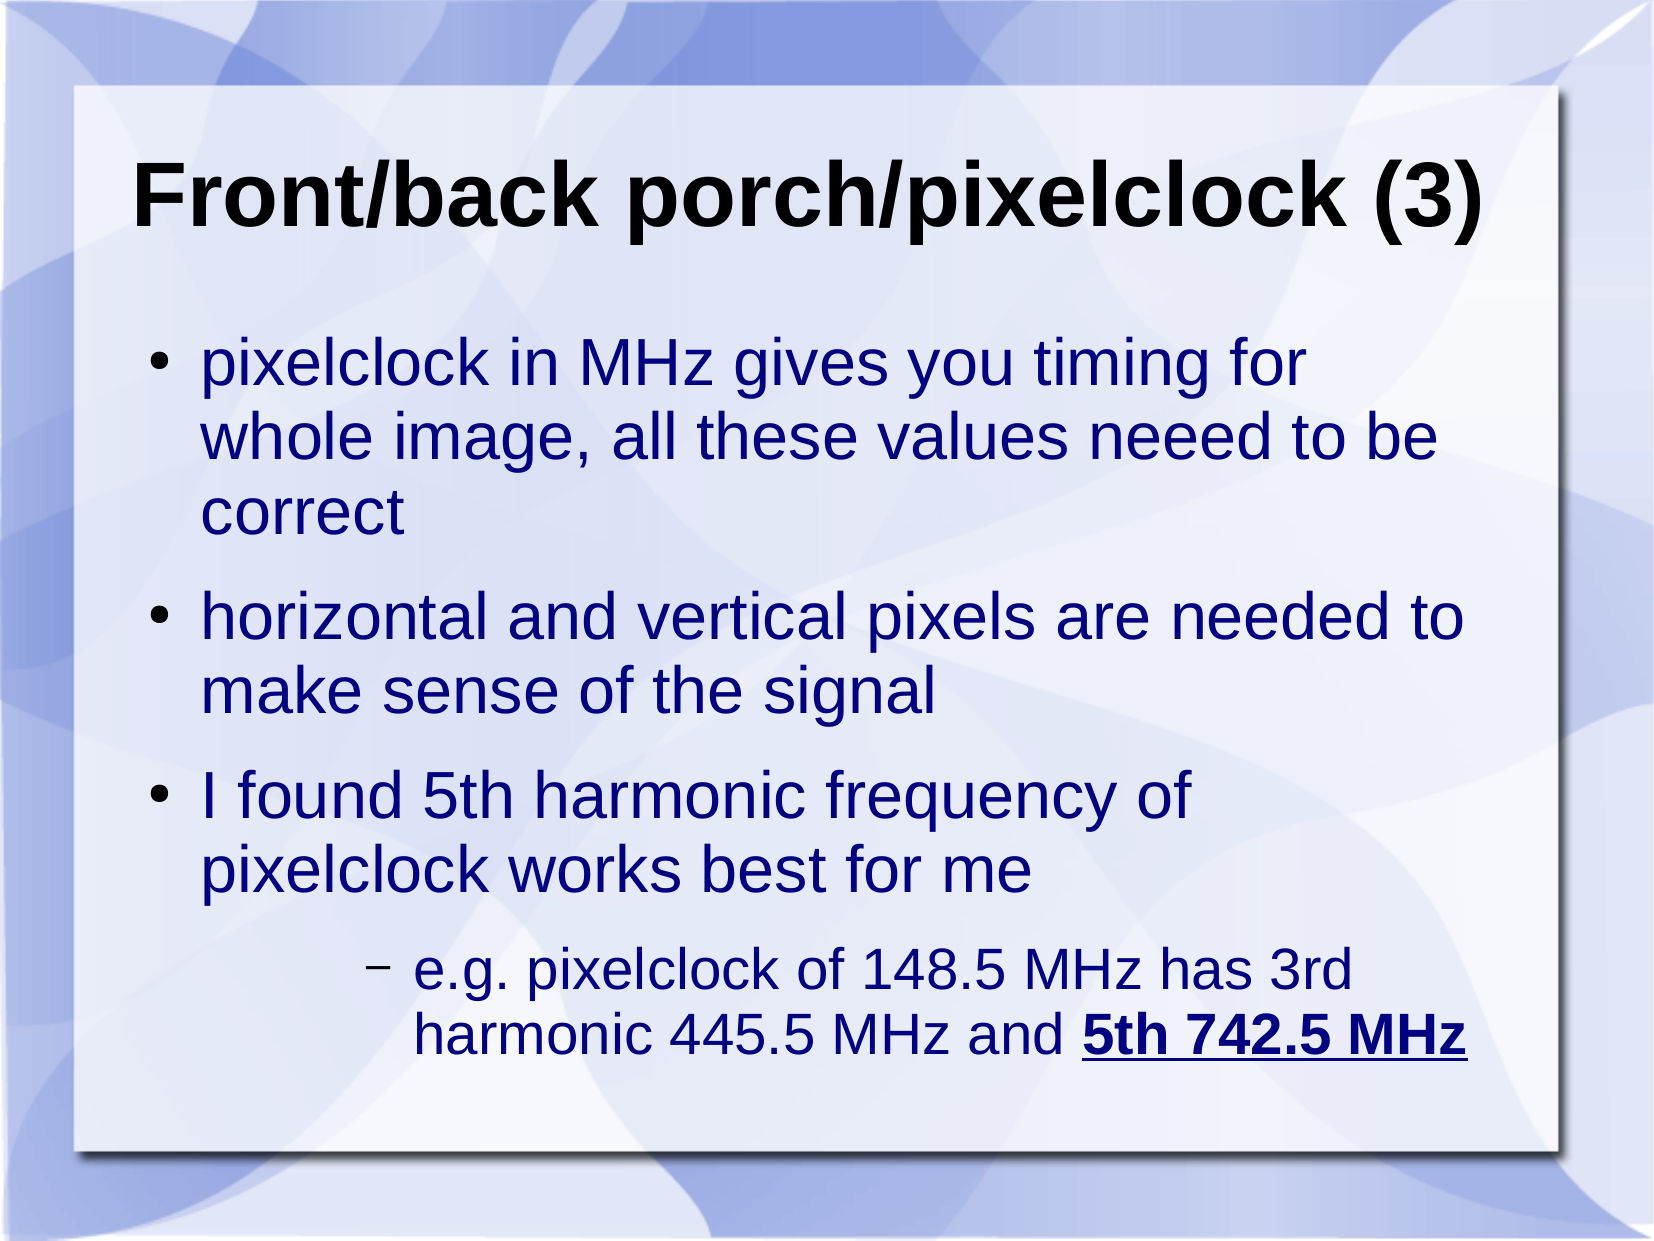

# Front/back porch/pixelclock (3)
pixelclock in MHz gives you timing for whole image, all these values neeed to be correct
horizontal and vertical pixels are needed to make sense of the signal
I found 5th harmonic frequency of pixelclock works best for me
e.g. pixelclock of 148.5 MHz has 3rd harmonic 445.5 MHz and 5th 742.5 MHz